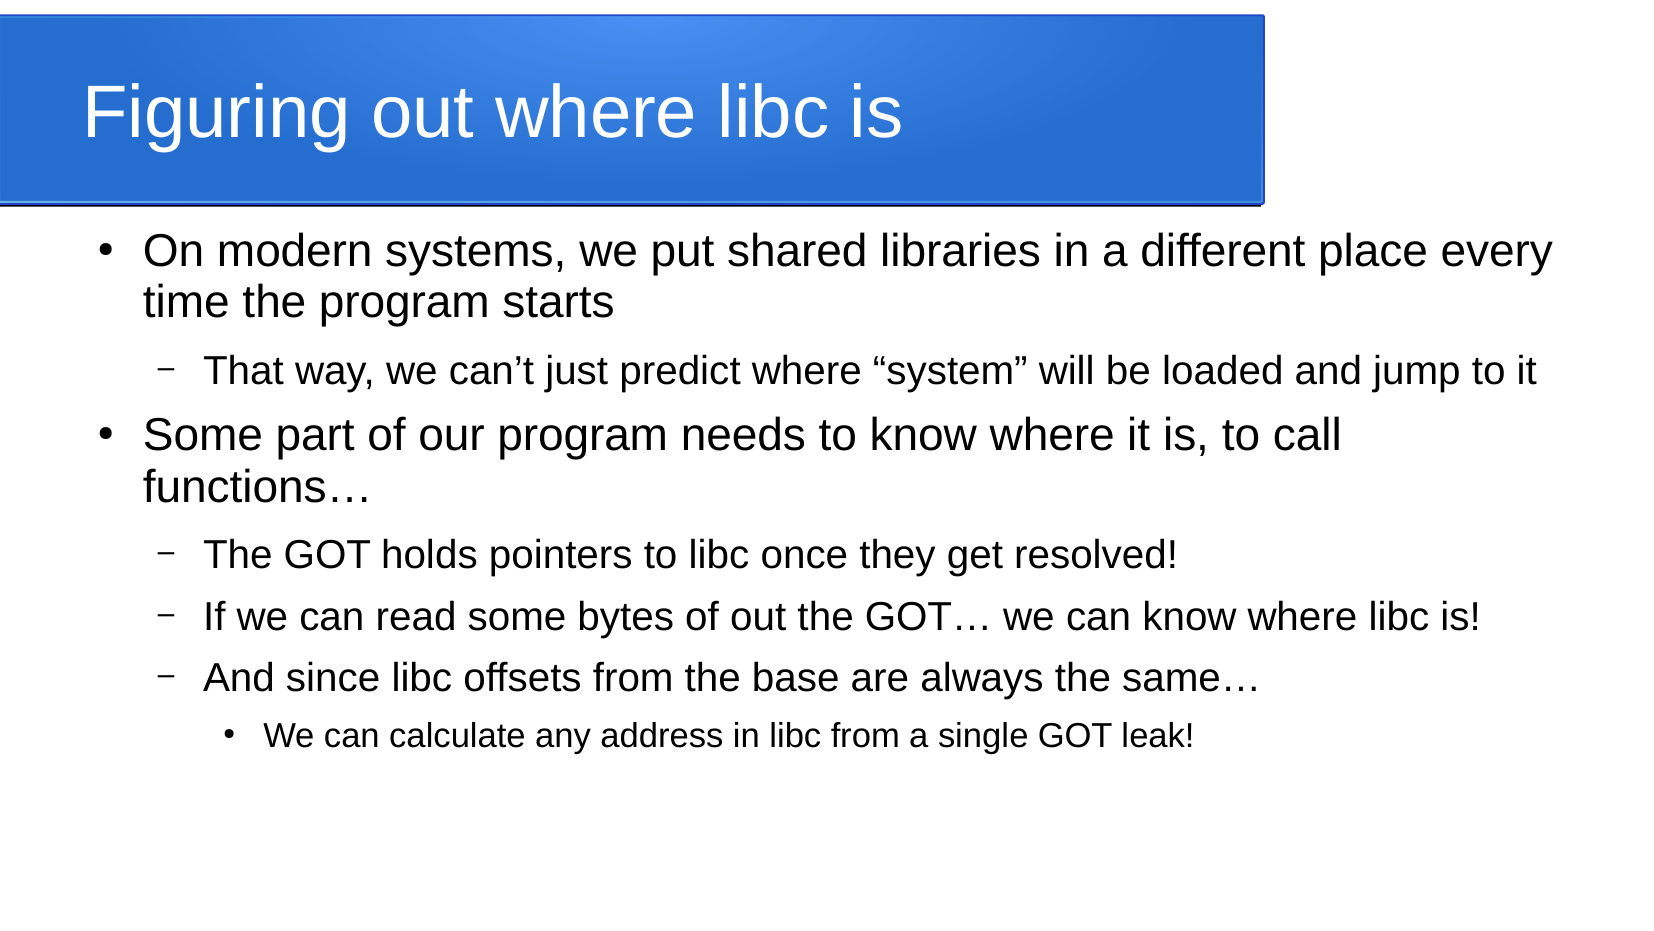

# Figuring out where libc is
On modern systems, we put shared libraries in a different place every time the program starts
That way, we can’t just predict where “system” will be loaded and jump to it
Some part of our program needs to know where it is, to call functions…
The GOT holds pointers to libc once they get resolved!
If we can read some bytes of out the GOT… we can know where libc is!
And since libc offsets from the base are always the same…
We can calculate any address in libc from a single GOT leak!